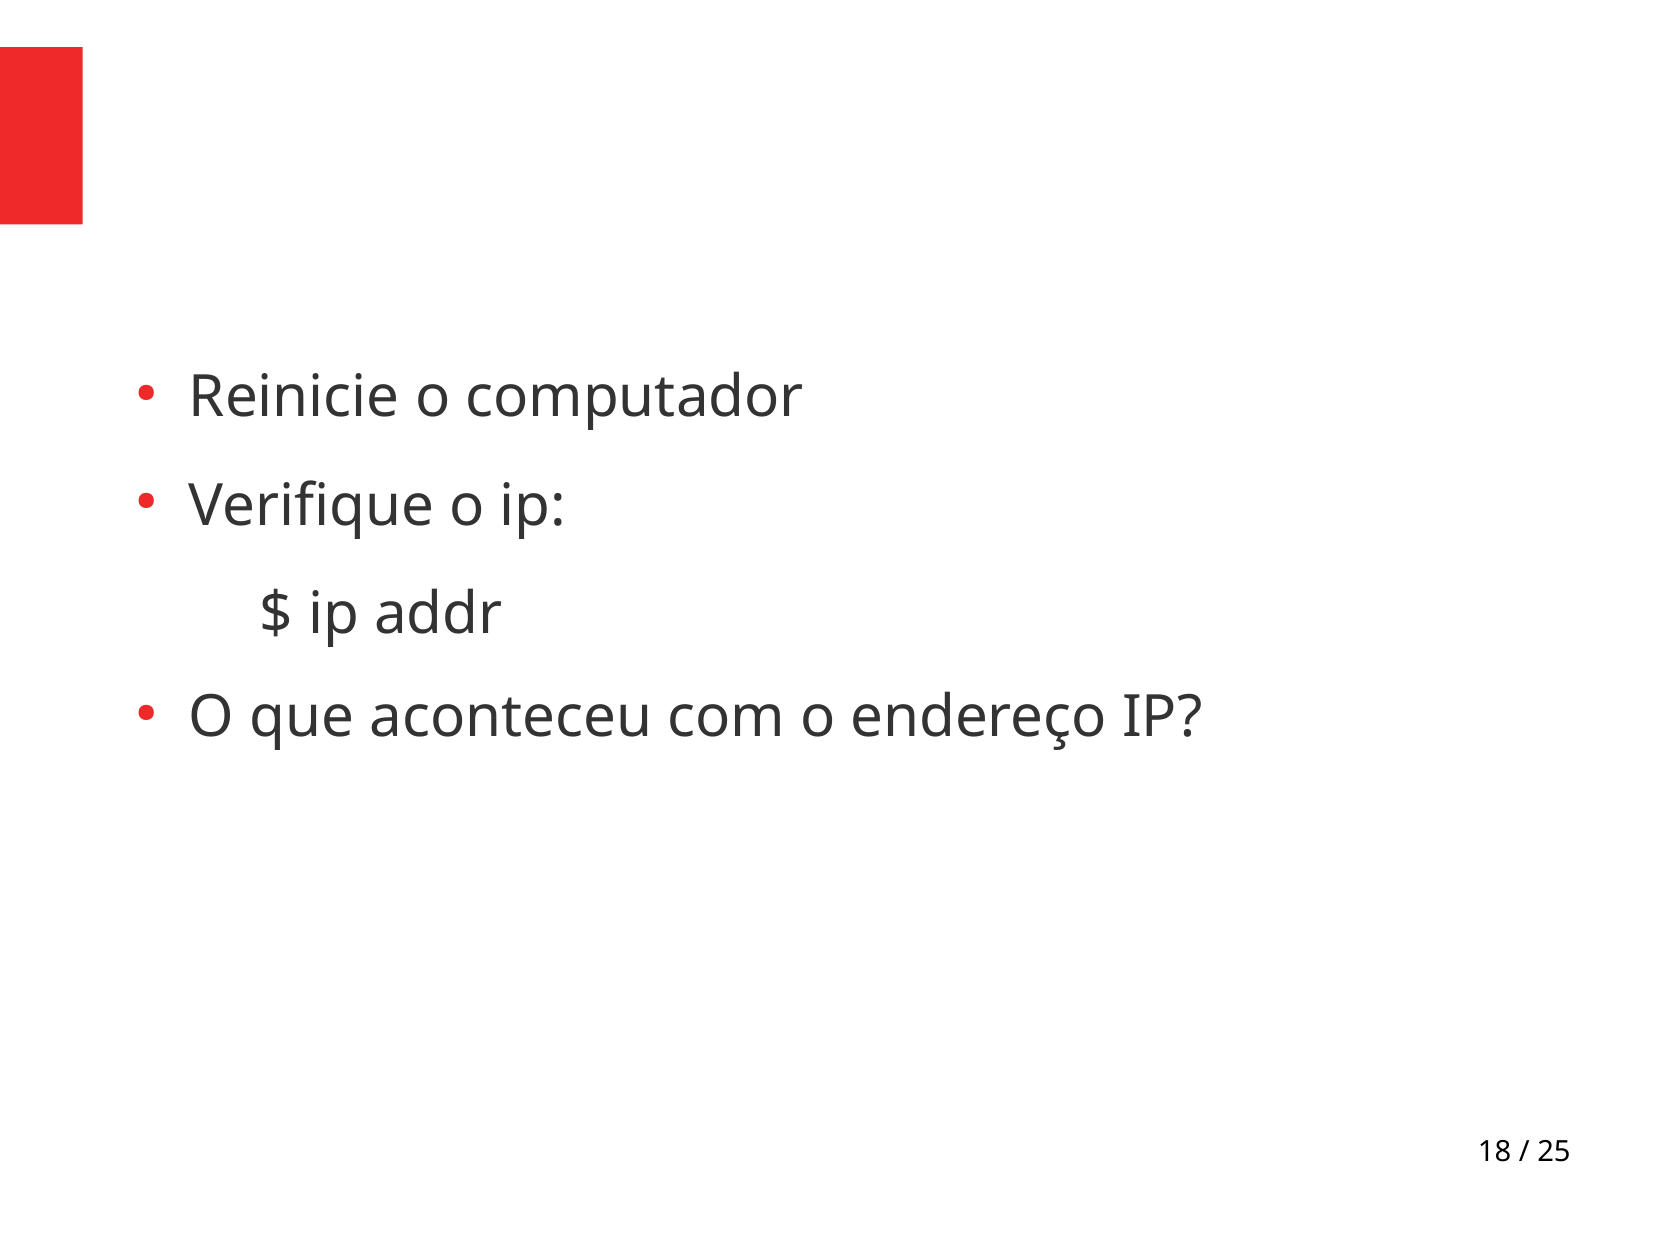

#
Reinicie o computador
Verifique o ip:
$ ip addr
O que aconteceu com o endereço IP?
18